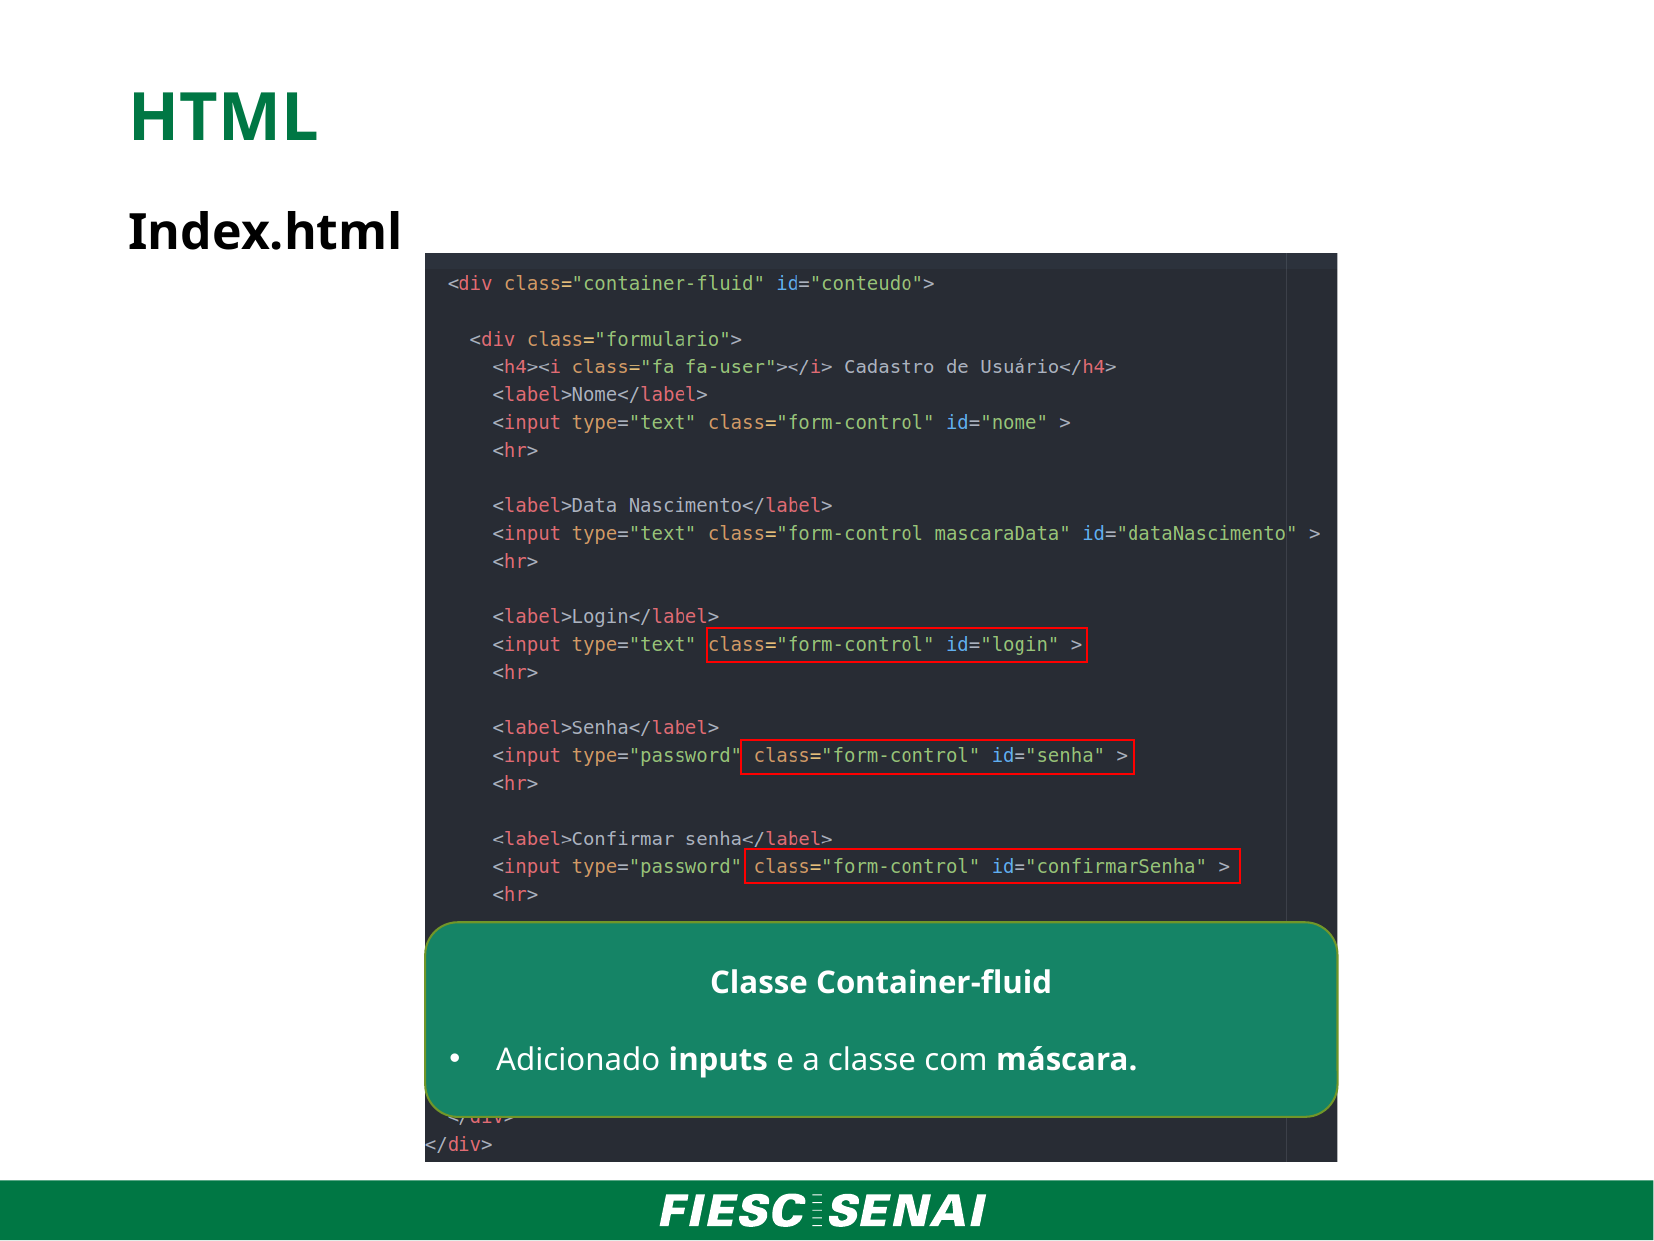

HTML
# Index.html
Classe Container-fluid
Adicionado inputs e a classe com máscara.